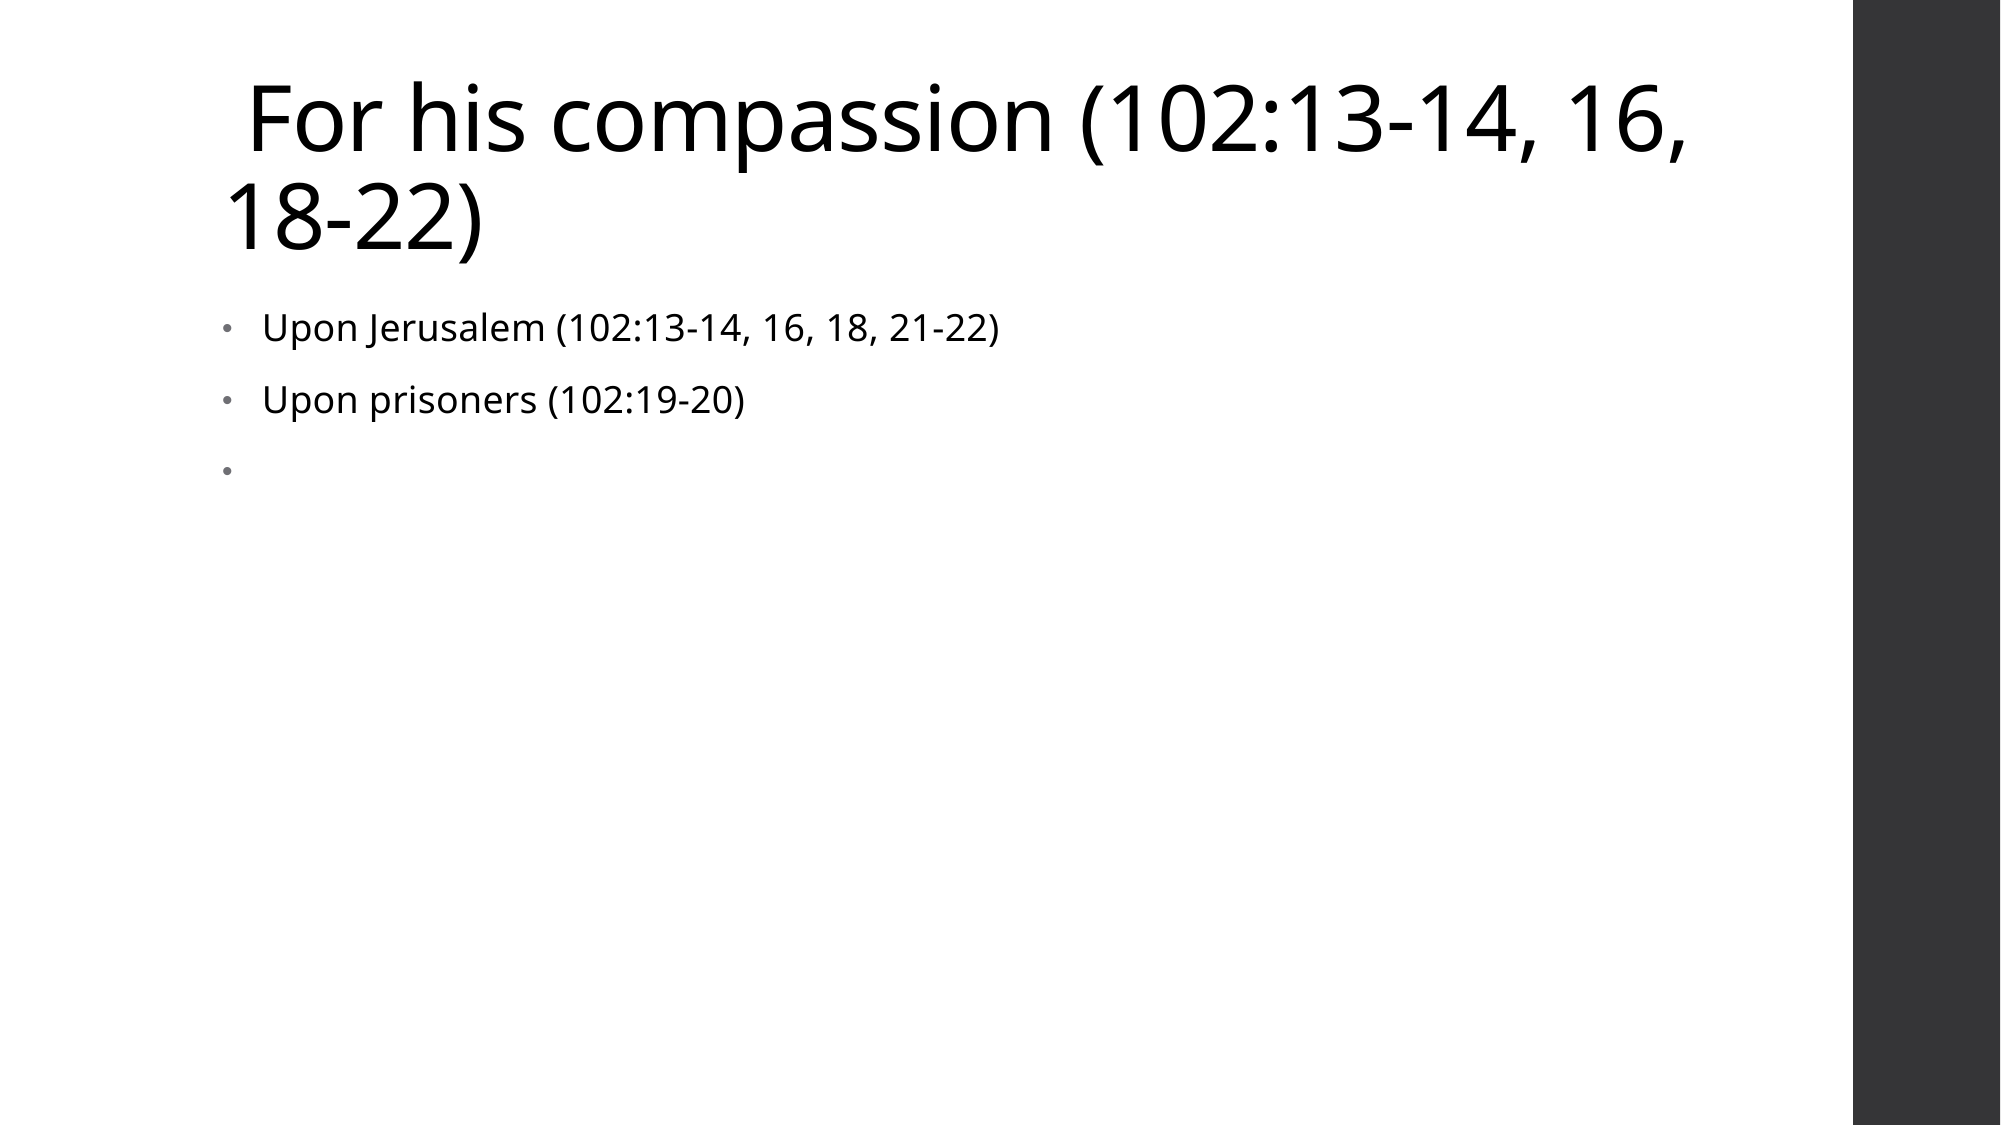

# For his compassion (102:13-14, 16, 18-22)
 Upon Jerusalem (102:13-14, 16, 18, 21-22)
 Upon prisoners (102:19-20)